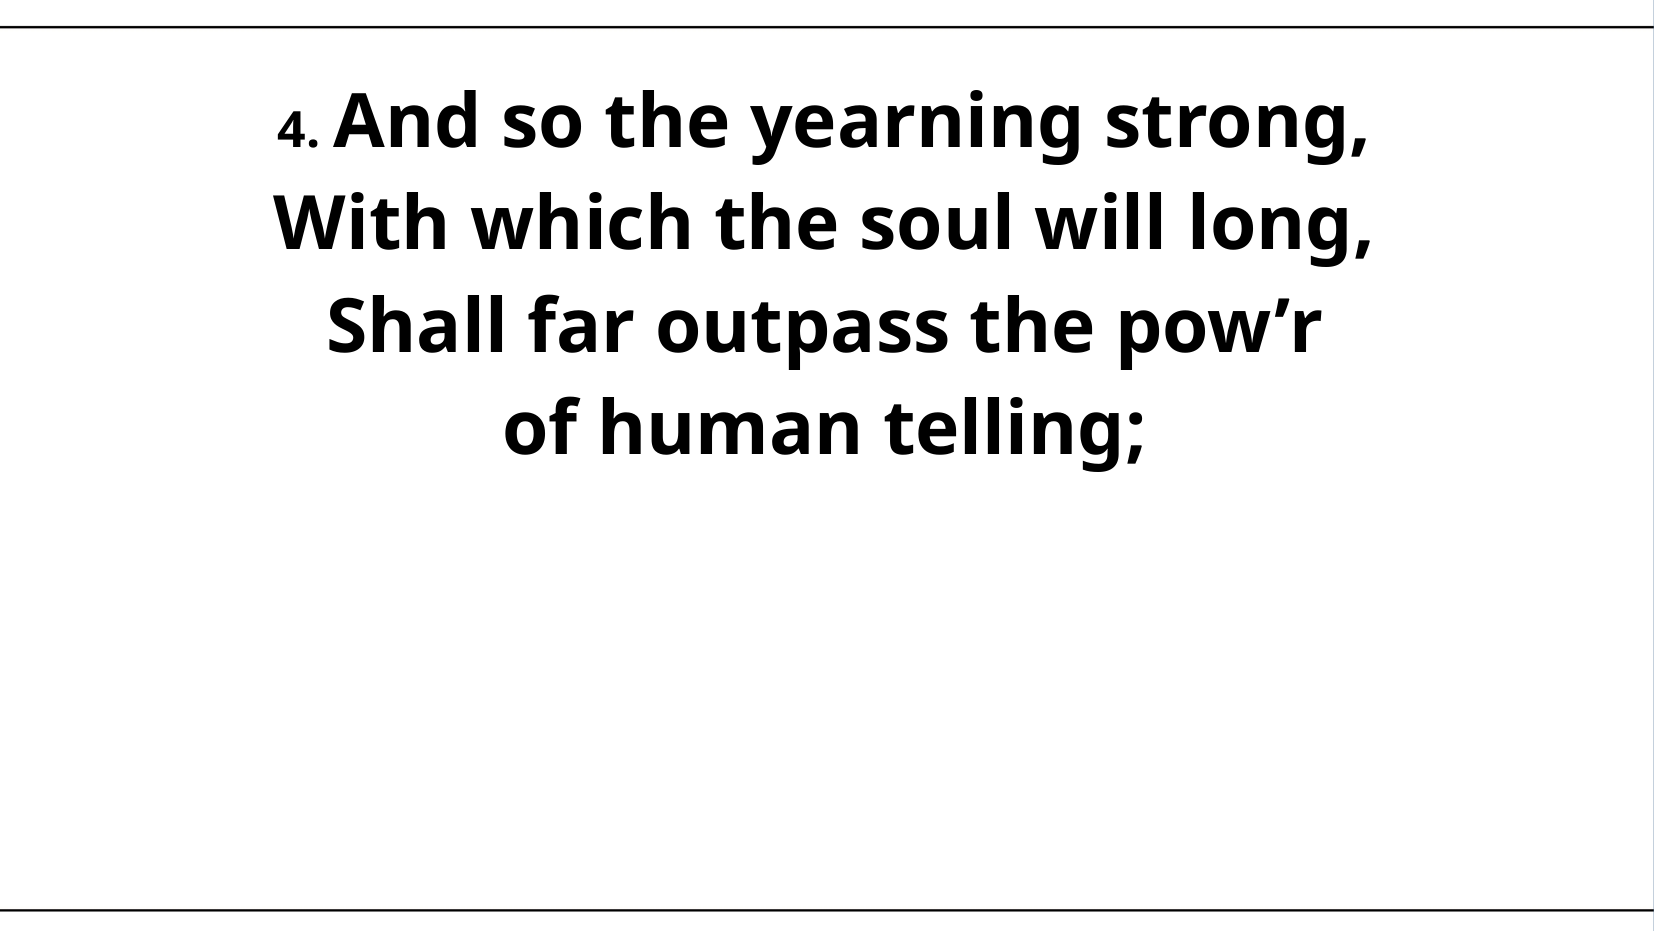

4. And so the yearning strong,
With which the soul will long,
Shall far outpass the pow’r
of human telling;